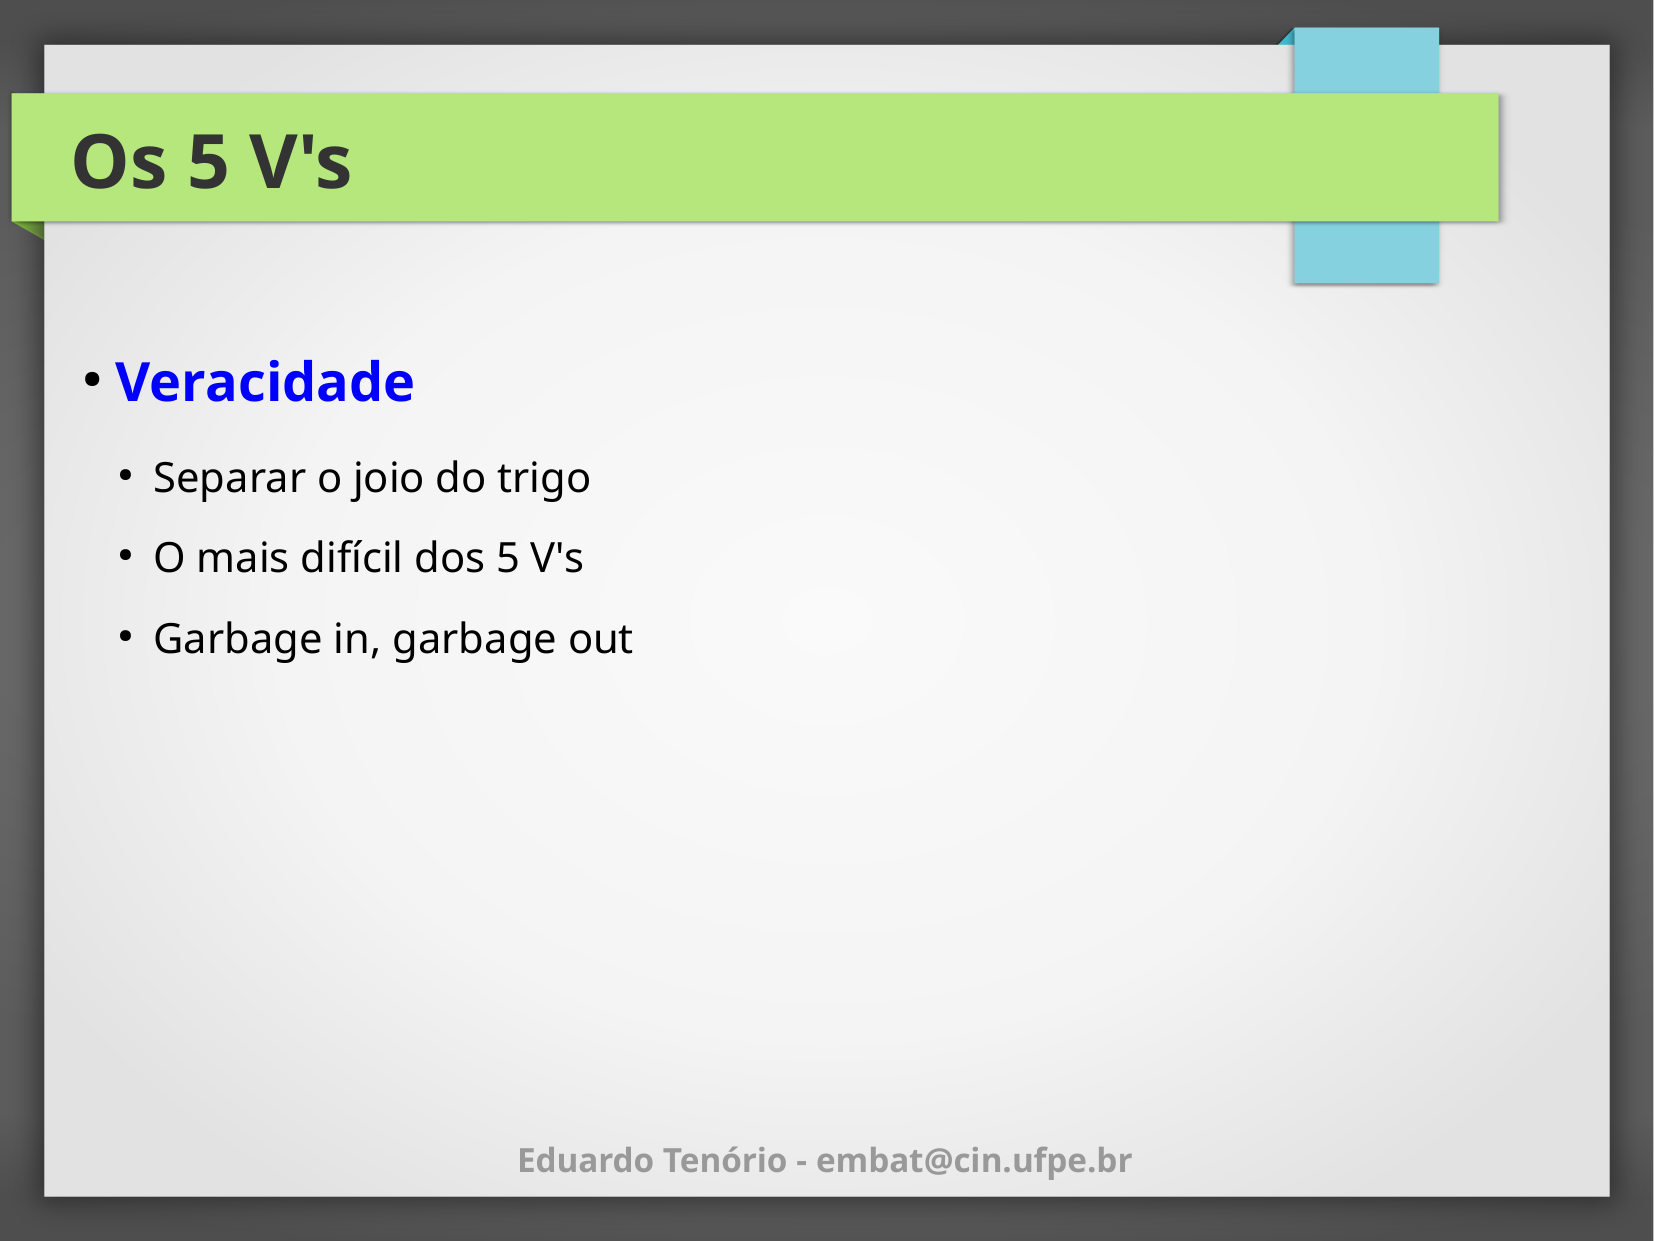

# Os 5 V's
 Veracidade
Separar o joio do trigo
O mais difícil dos 5 V's
Garbage in, garbage out
Eduardo Tenório - embat@cin.ufpe.br